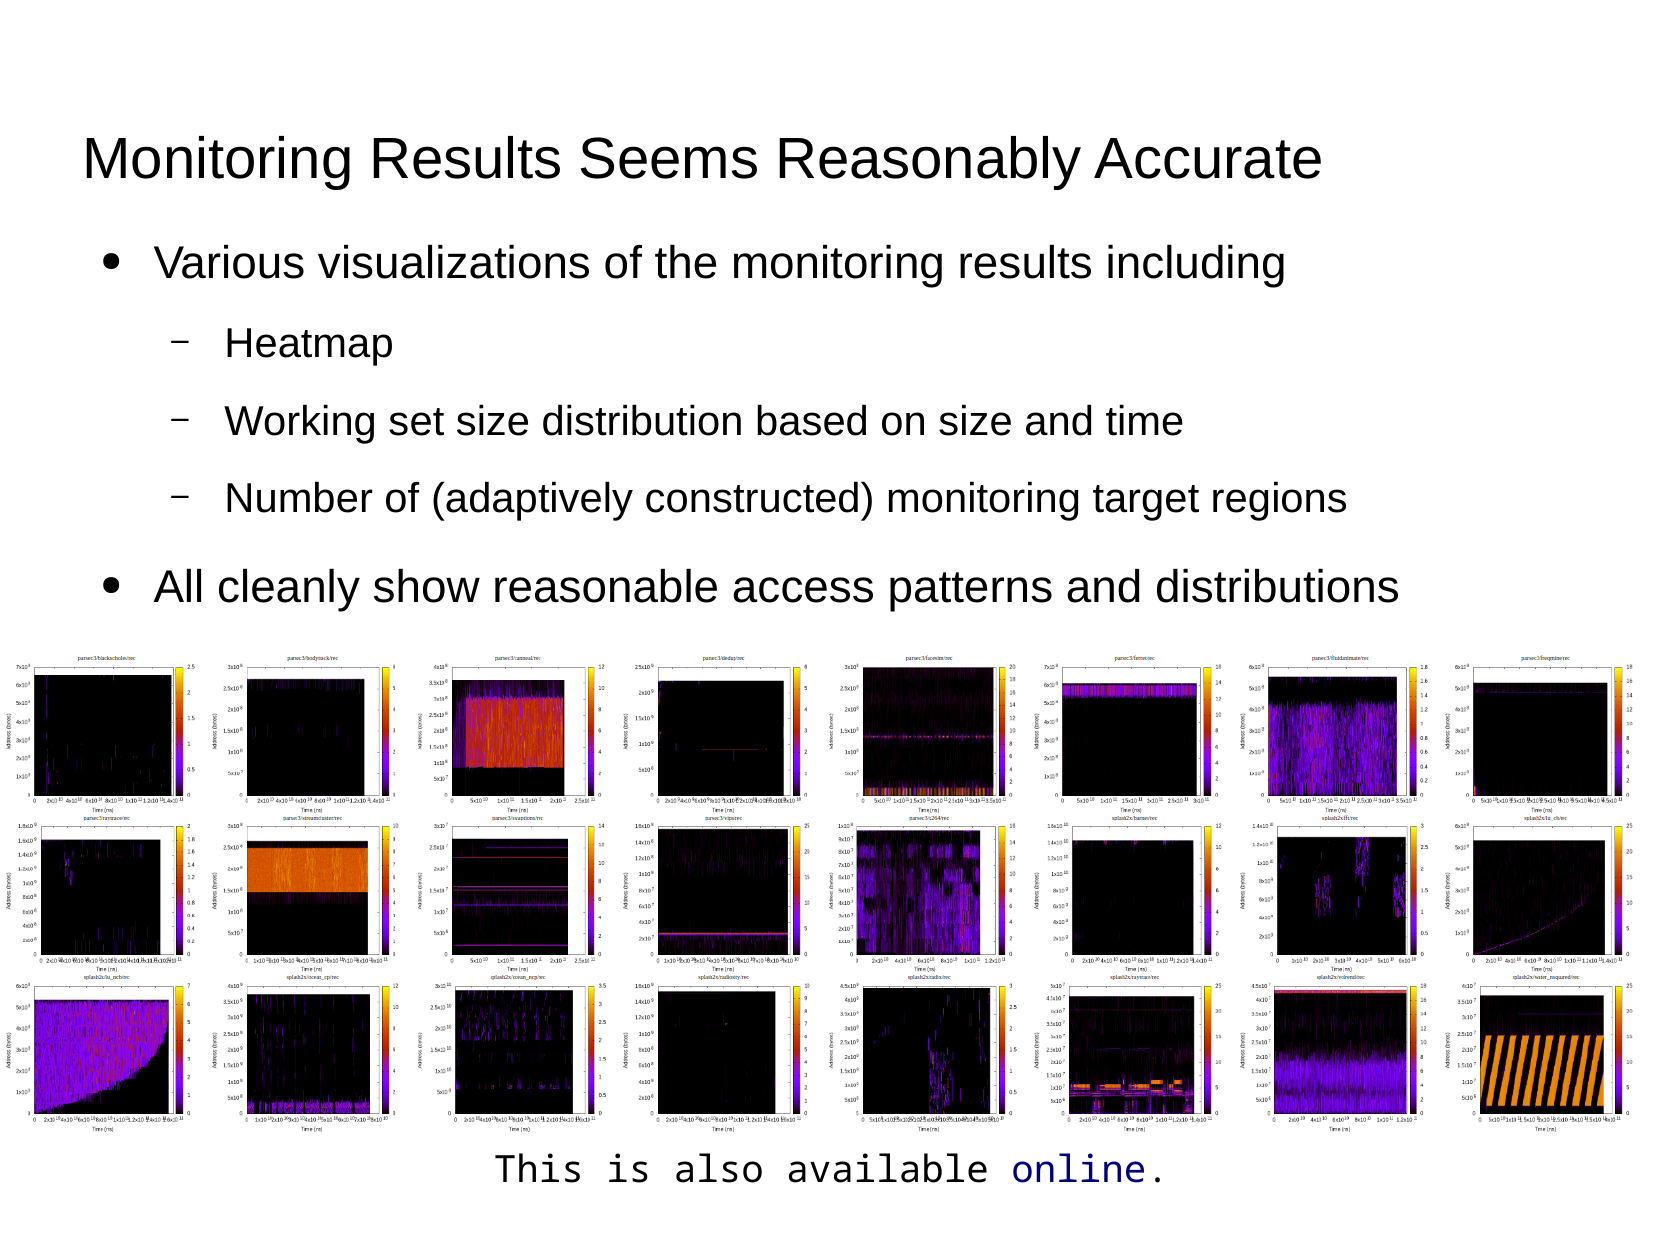

Monitoring Results Seems Reasonably Accurate
# Various visualizations of the monitoring results including
Heatmap
Working set size distribution based on size and time
Number of (adaptively constructed) monitoring target regions
All cleanly show reasonable access patterns and distributions
This is also available online.